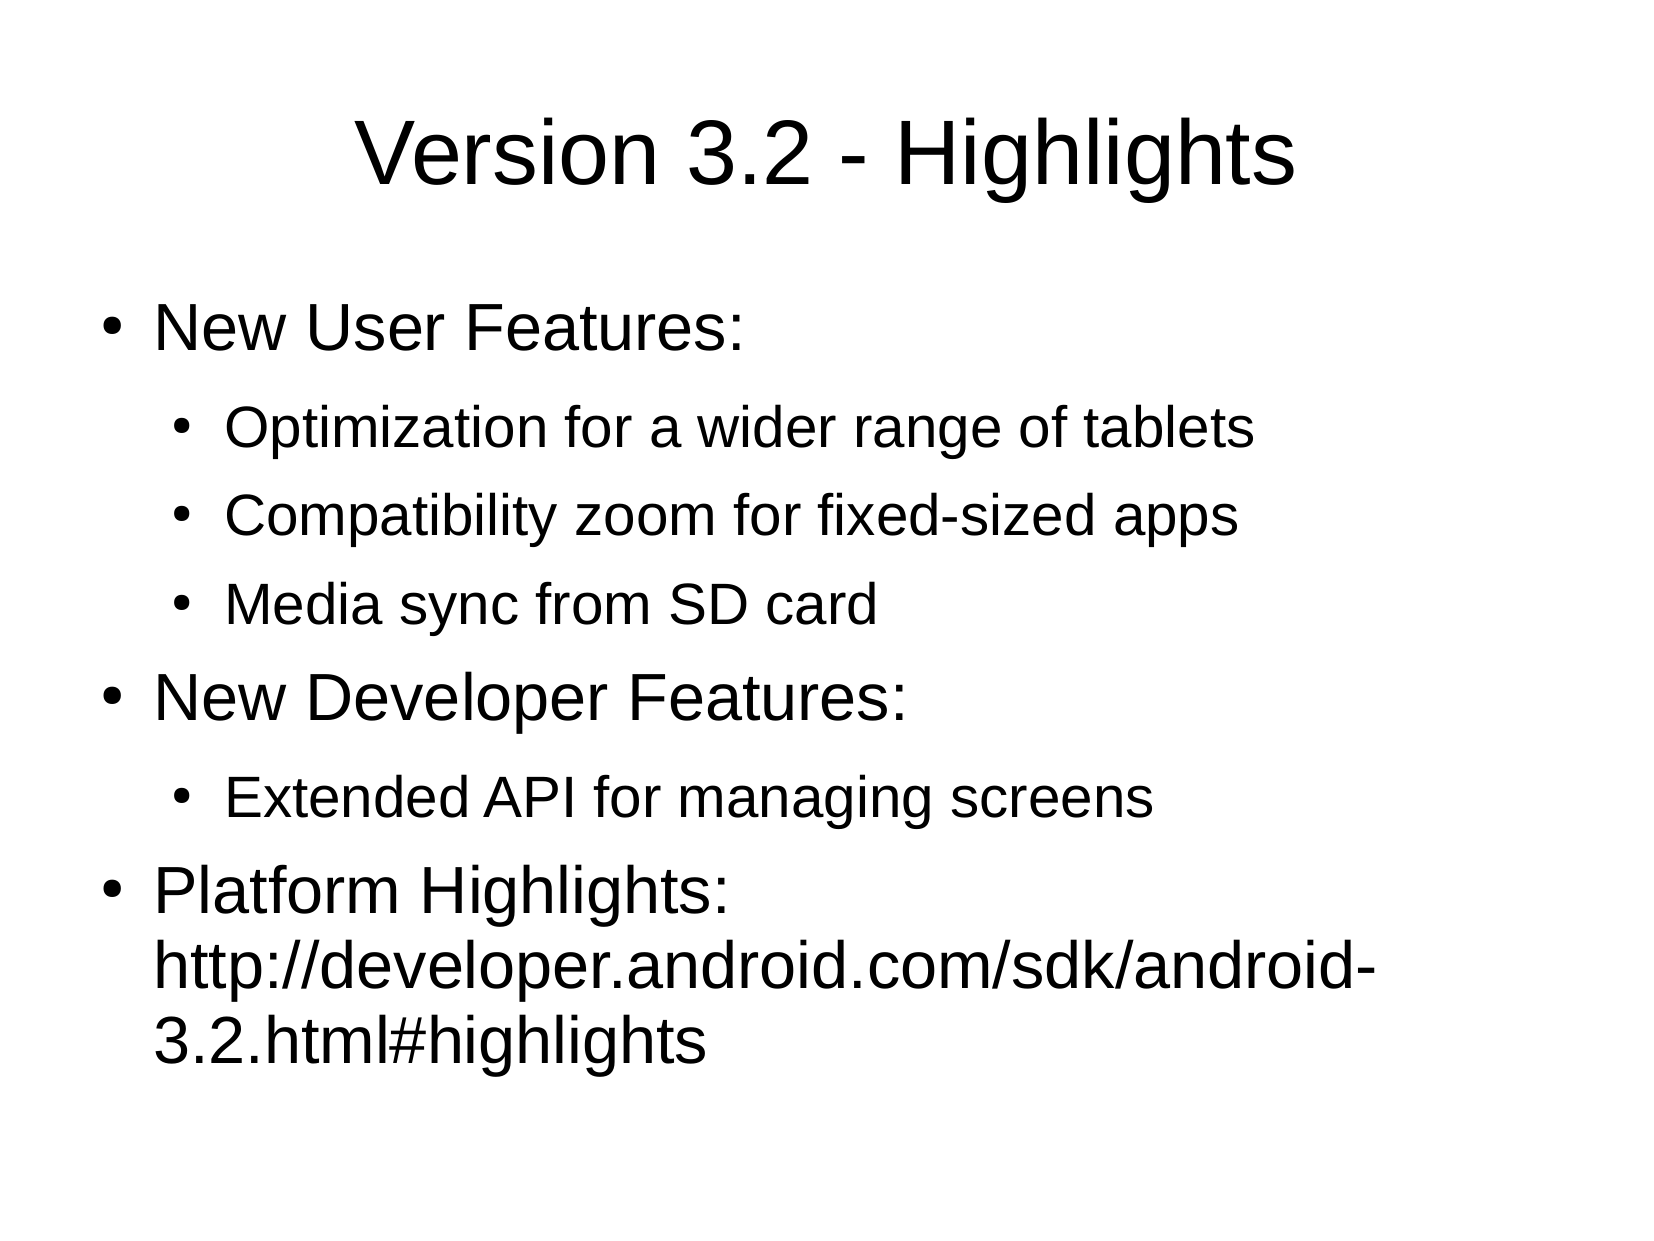

# Version 3.2 - Highlights
New User Features:
Optimization for a wider range of tablets
Compatibility zoom for fixed-sized apps
Media sync from SD card
New Developer Features:
Extended API for managing screens
Platform Highlights: http://developer.android.com/sdk/android-3.2.html#highlights